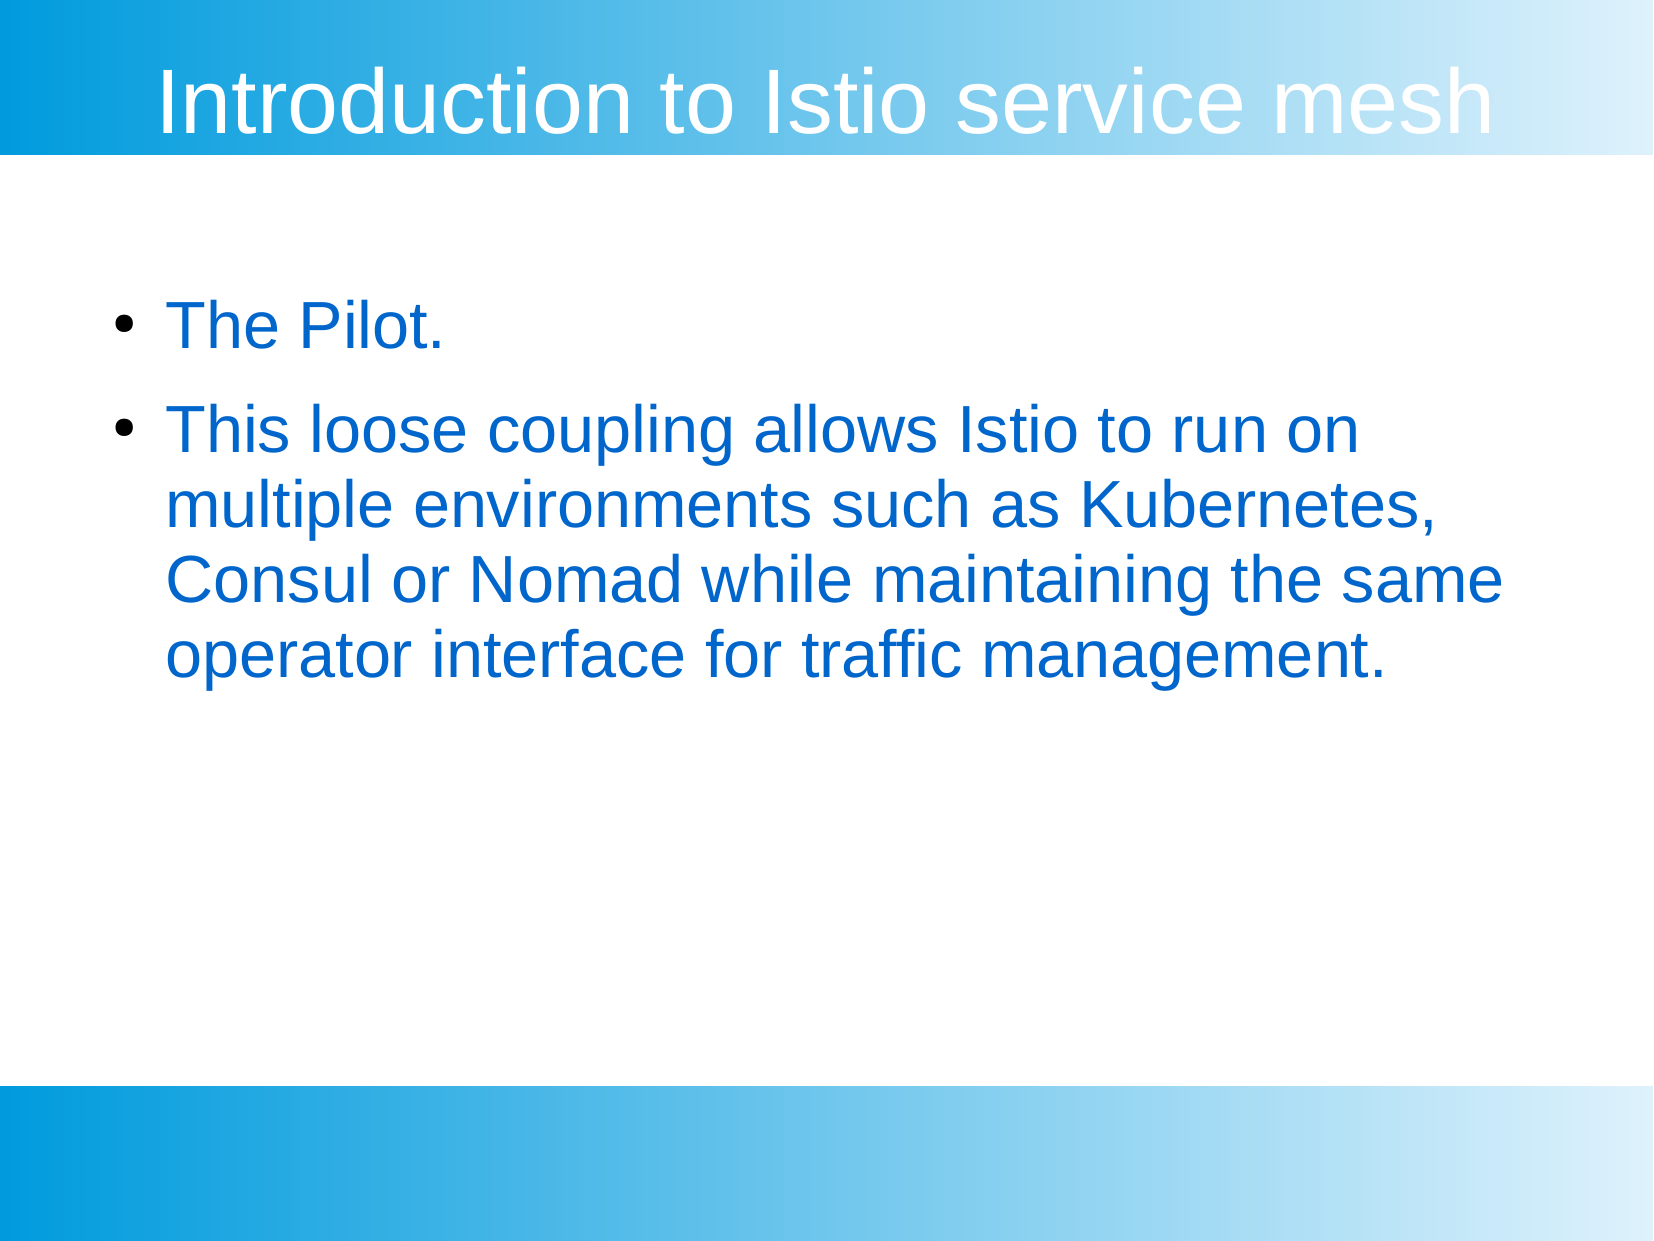

# Introduction to Istio service mesh
The Pilot.
This loose coupling allows Istio to run on multiple environments such as Kubernetes, Consul or Nomad while maintaining the same operator interface for traffic management.